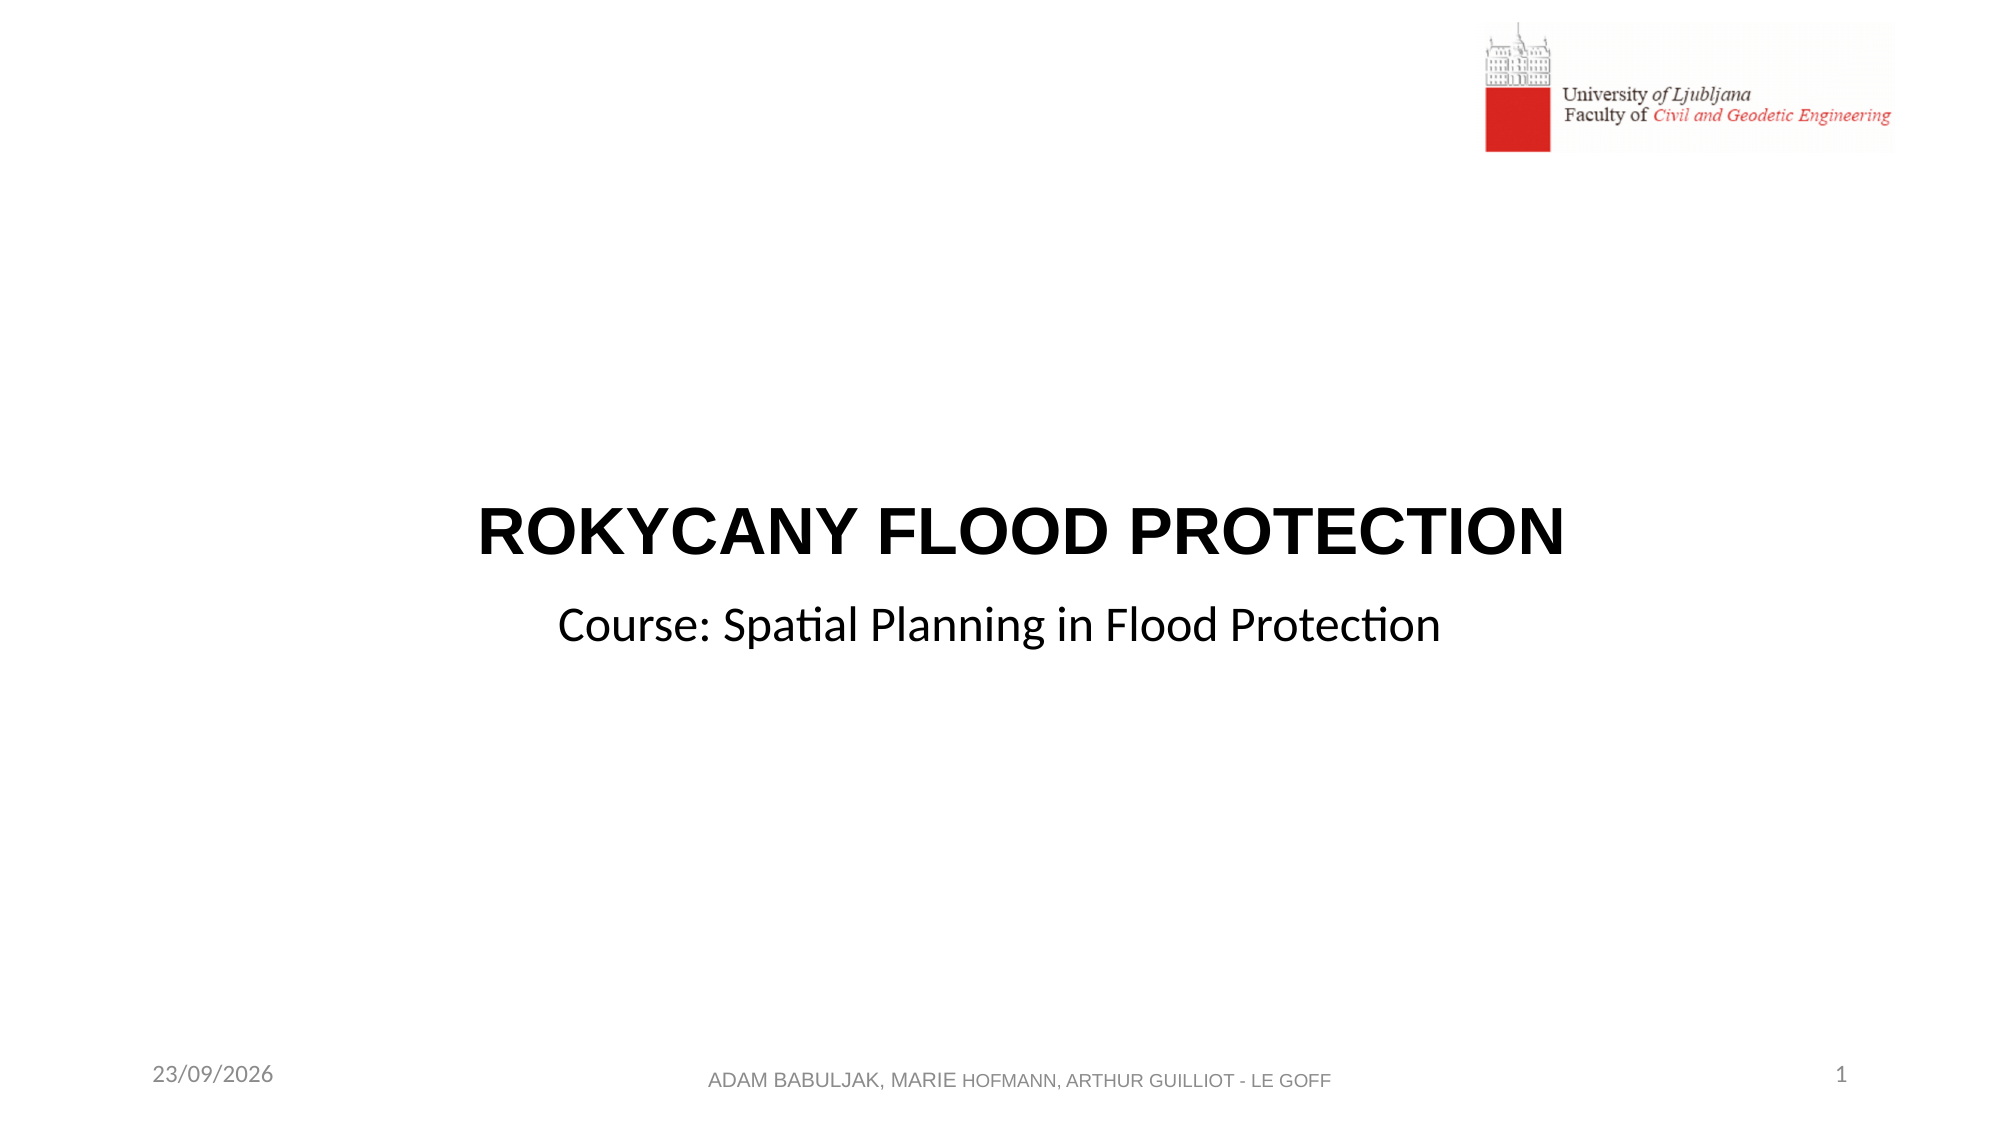

# ROKYCANY FLOOD PROTECTION
Course: Spatial Planning in Flood Protection
ADAM BABULJAK, MARIE HOFMANN, ARTHUR GUILLIOT - LE GOFF